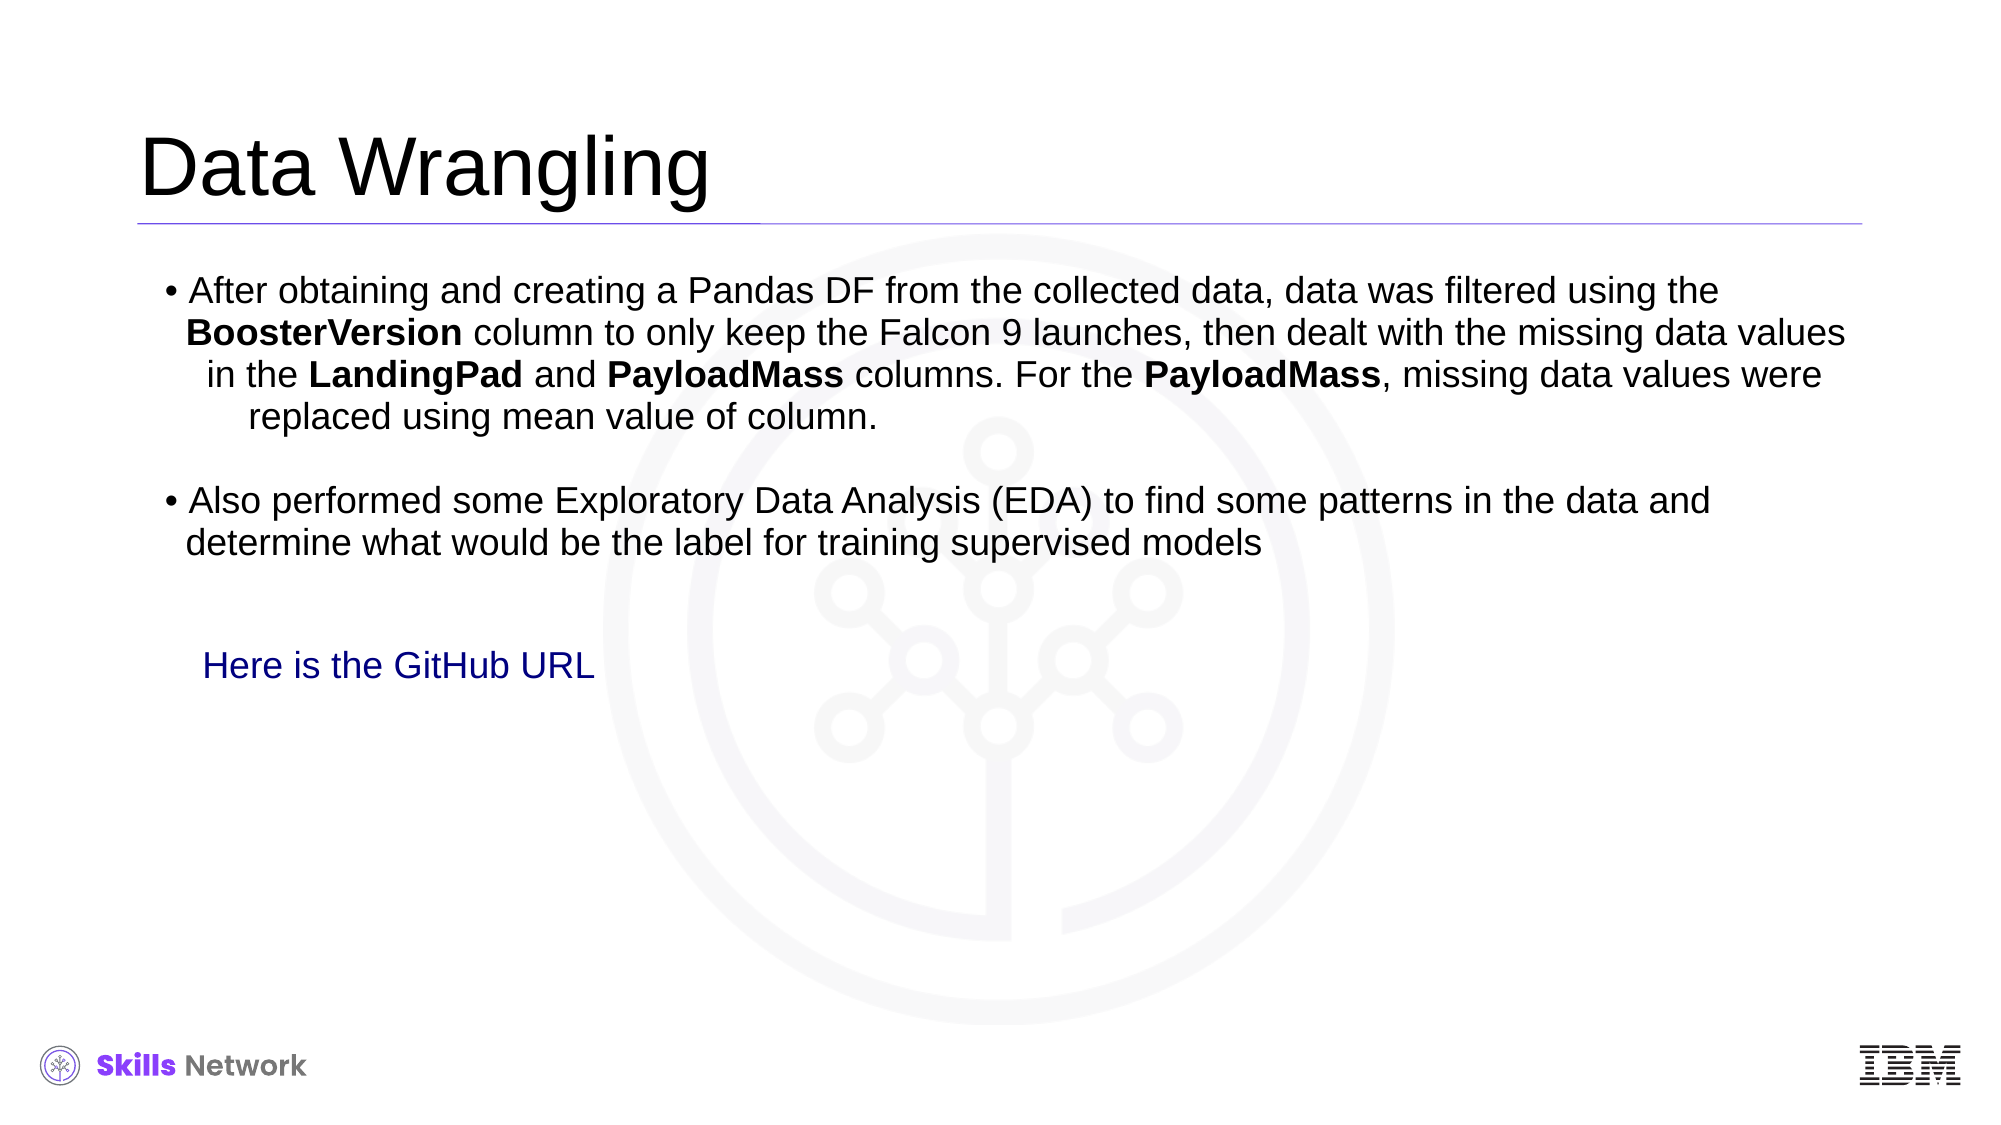

Data Wrangling
• After obtaining and creating a Pandas DF from the collected data, data was filtered using the
 BoosterVersion column to only keep the Falcon 9 launches, then dealt with the missing data values in the LandingPad and PayloadMass columns. For the PayloadMass, missing data values were replaced using mean value of column.
• Also performed some Exploratory Data Analysis (EDA) to find some patterns in the data and determine what would be the label for training supervised models
Here is the GitHub URL